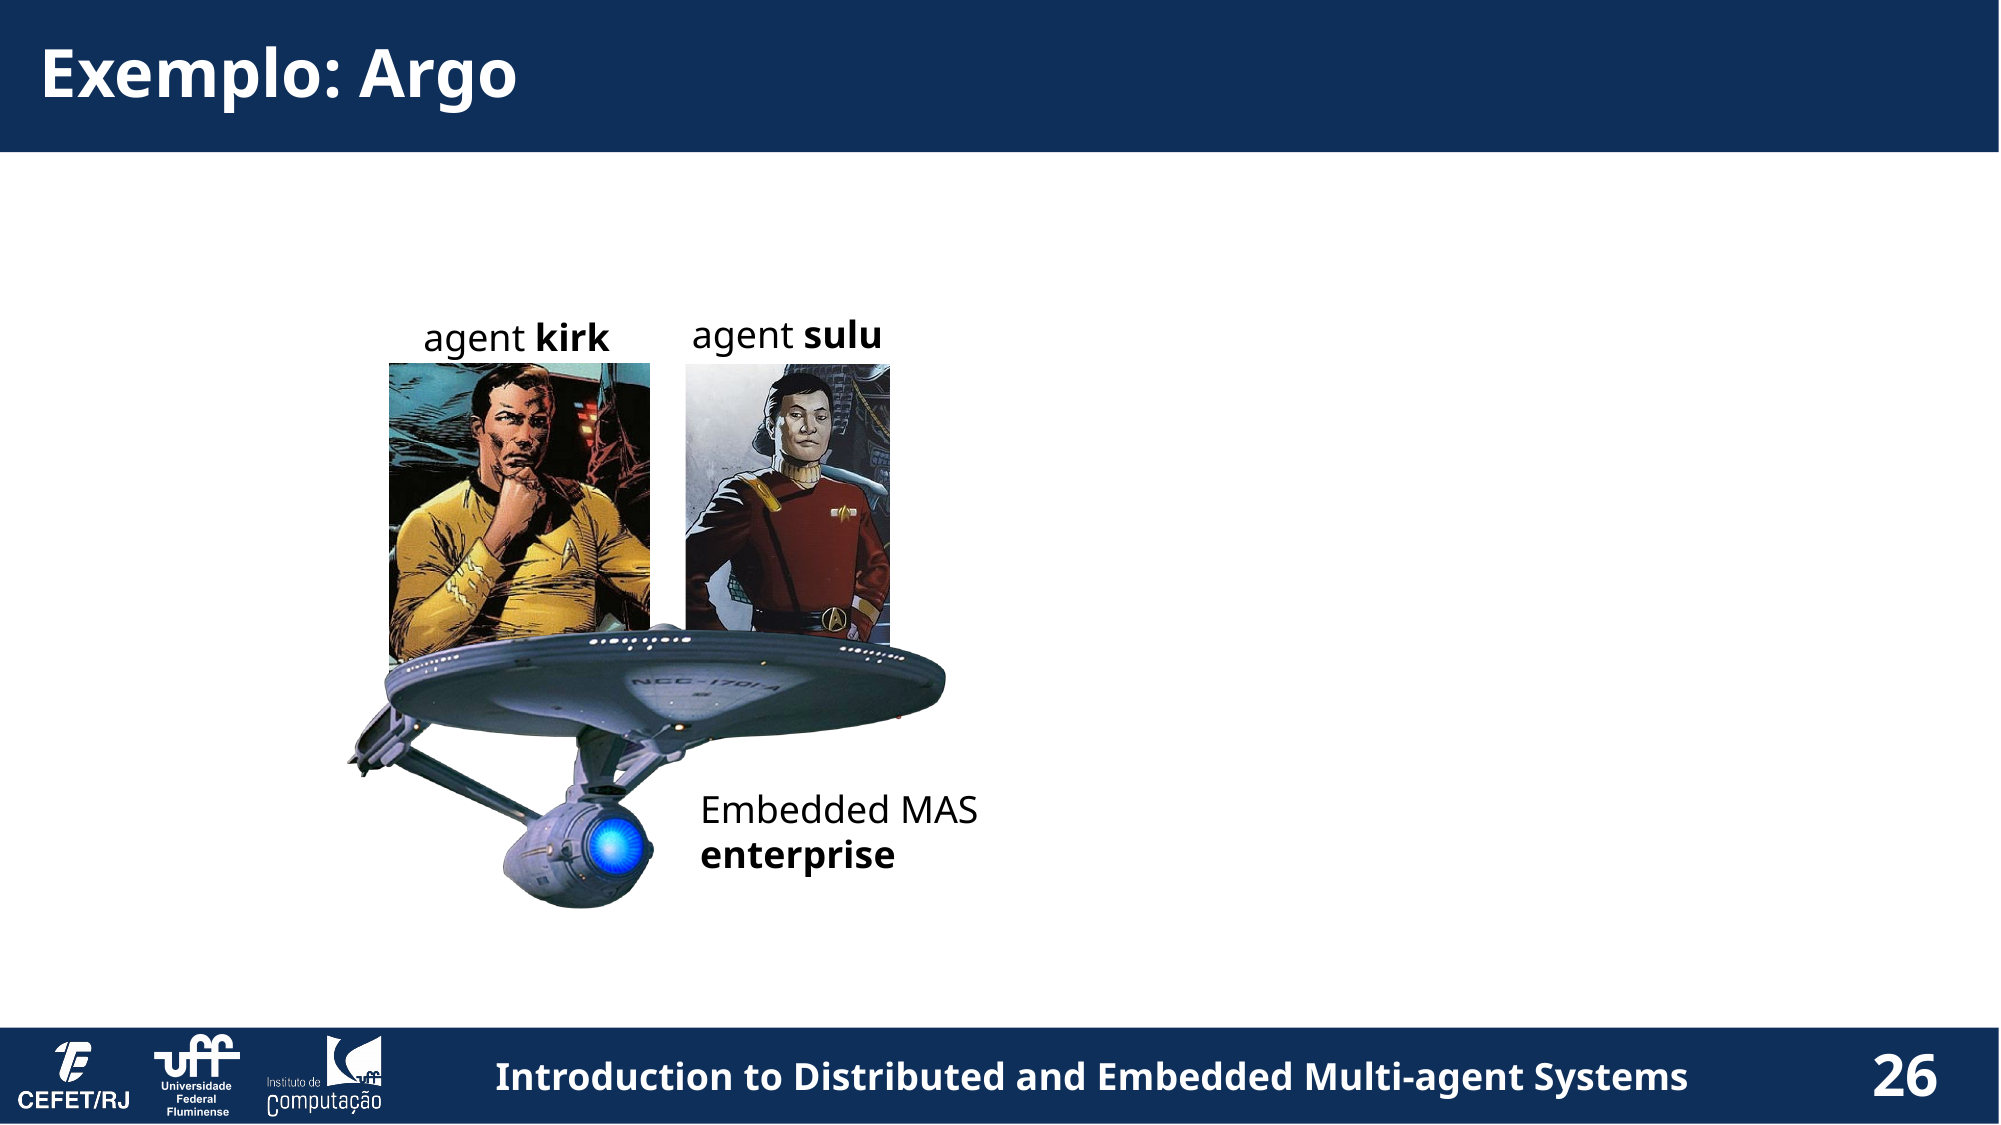

Exemplo: Argo
agent sulu
agent kirk
Embedded MAS enterprise